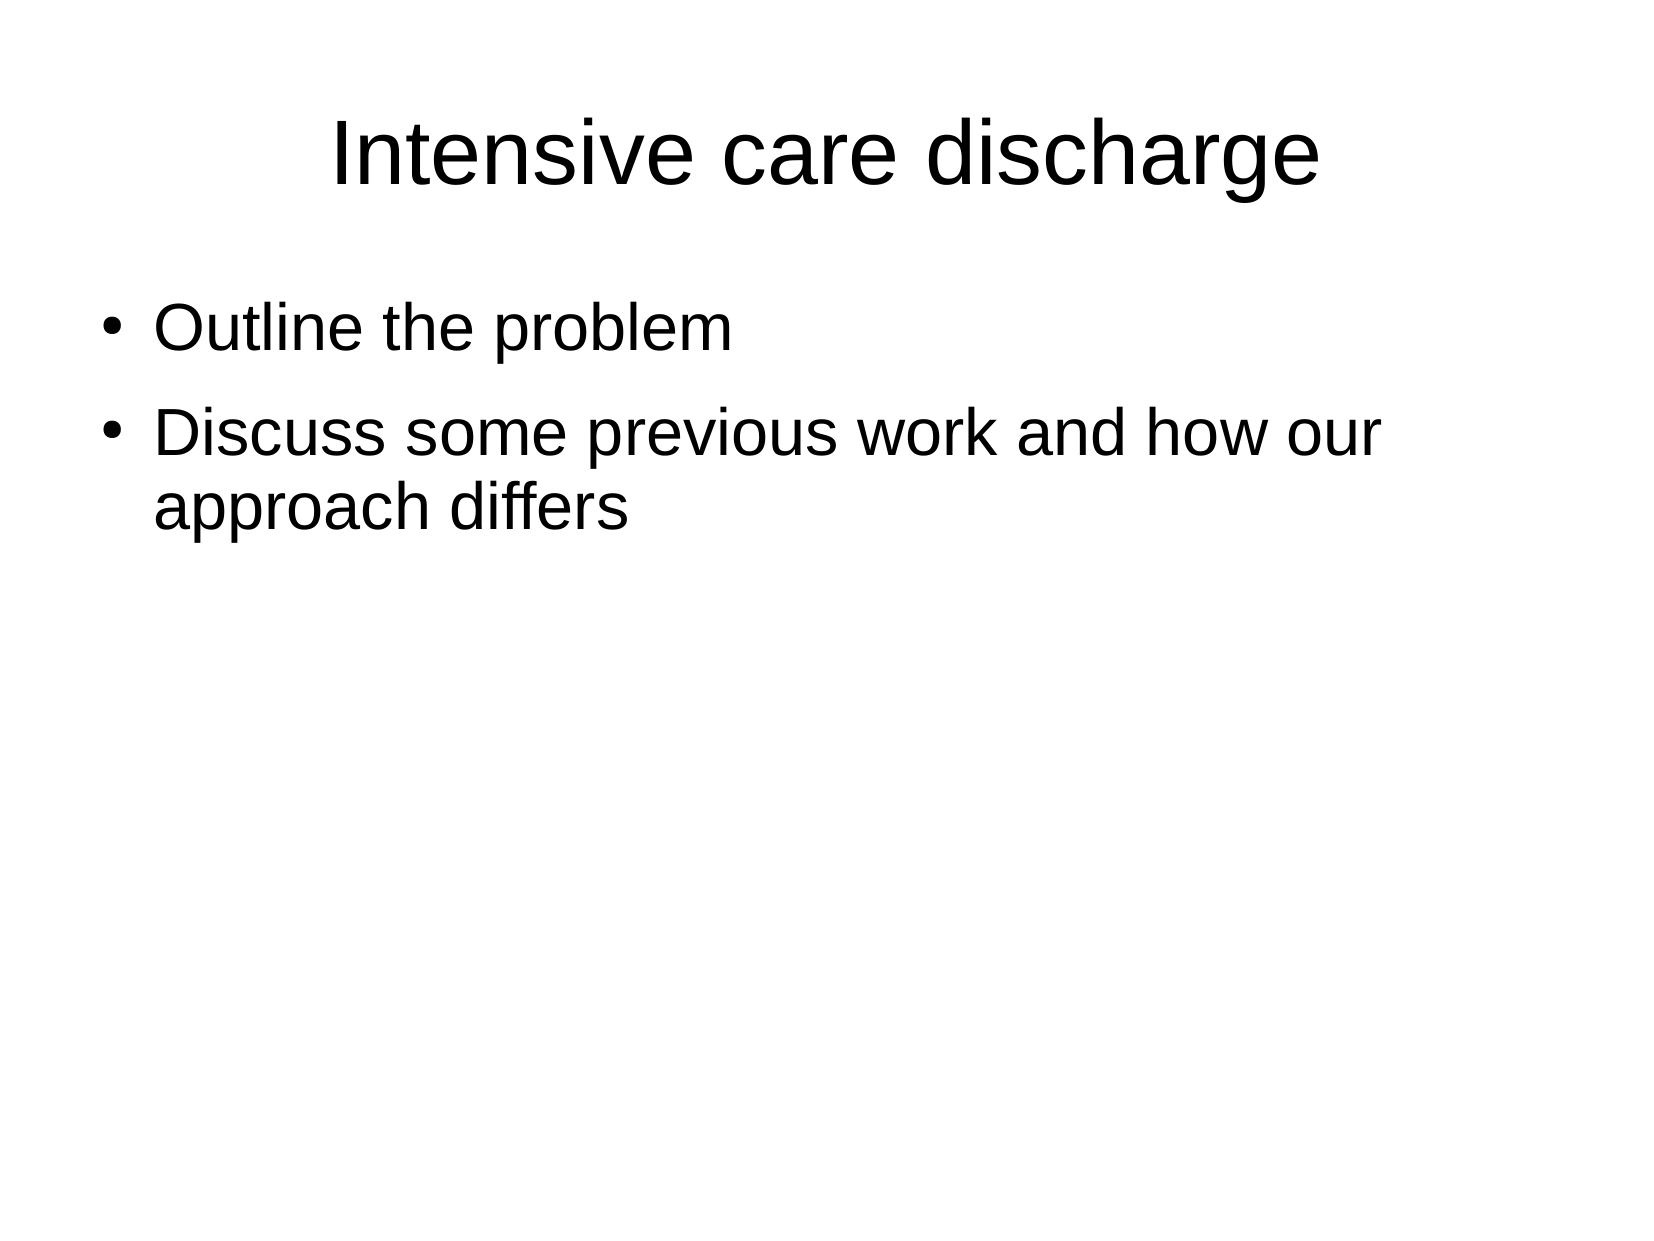

# Intensive care discharge
Outline the problem
Discuss some previous work and how our approach differs